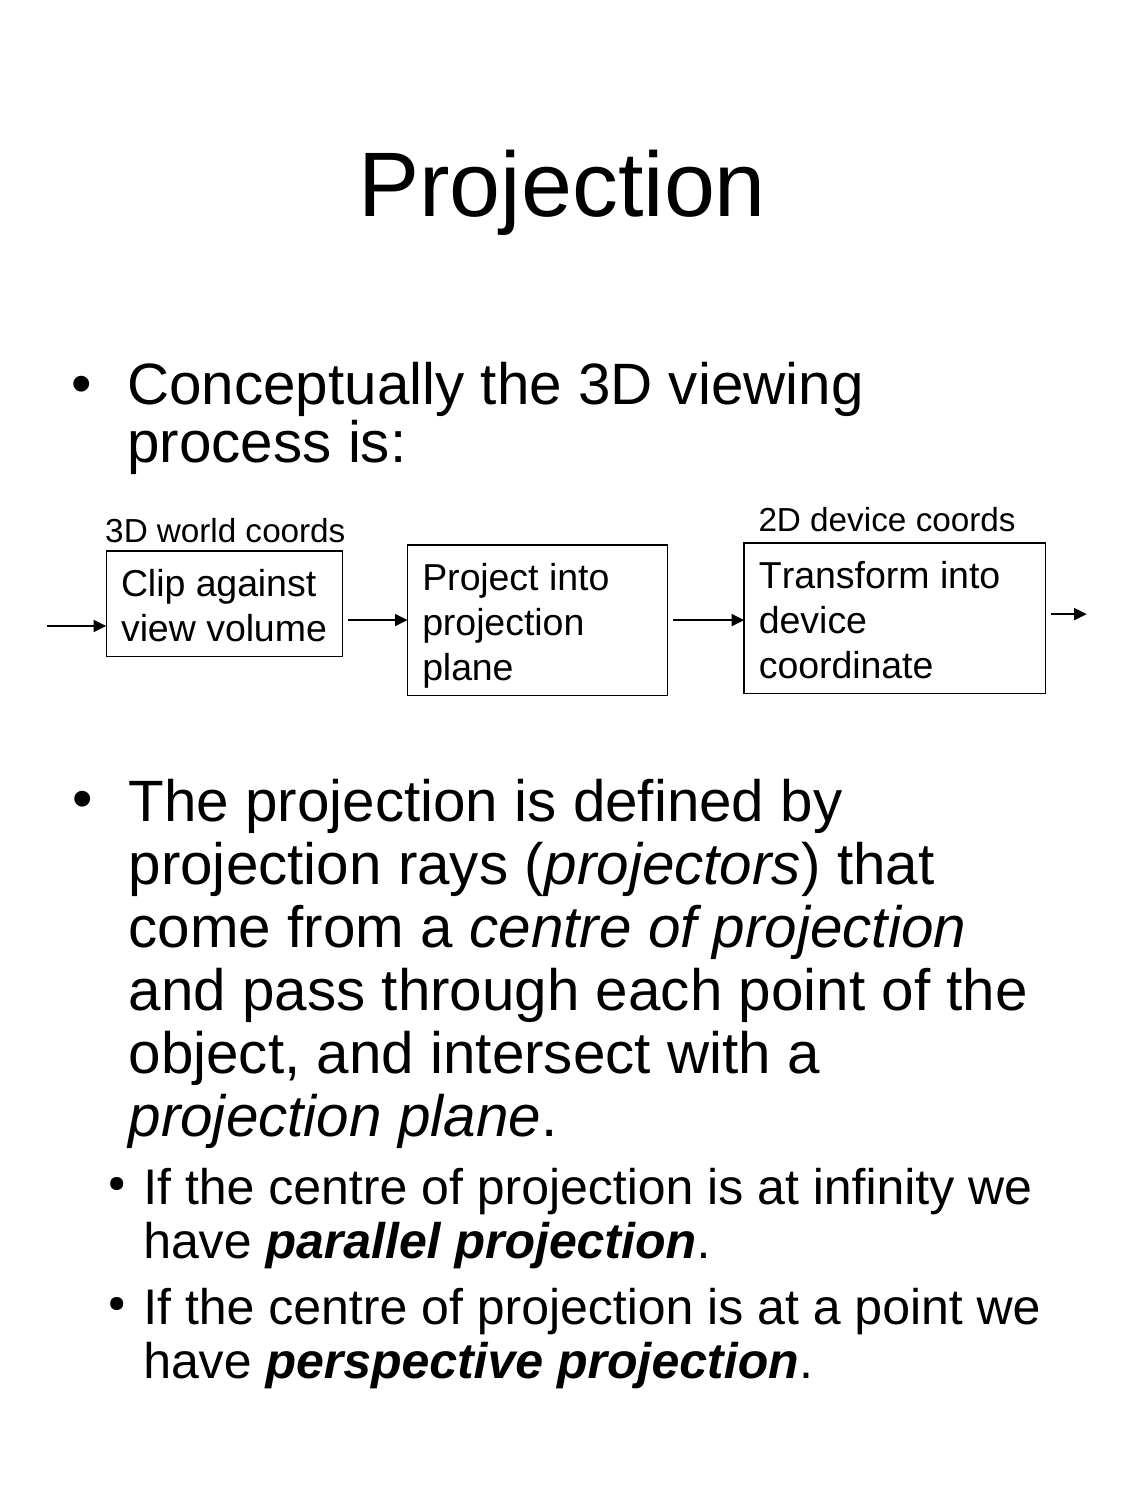

# Projection
Conceptually the 3D viewing process is:
2D device coords
3D world coords
Transform into device coordinate
Project into projection plane
Clip against view volume
The projection is defined by projection rays (projectors) that come from a centre of projection and pass through each point of the object, and intersect with a projection plane.
If the centre of projection is at infinity we have parallel projection.
If the centre of projection is at a point we have perspective projection.